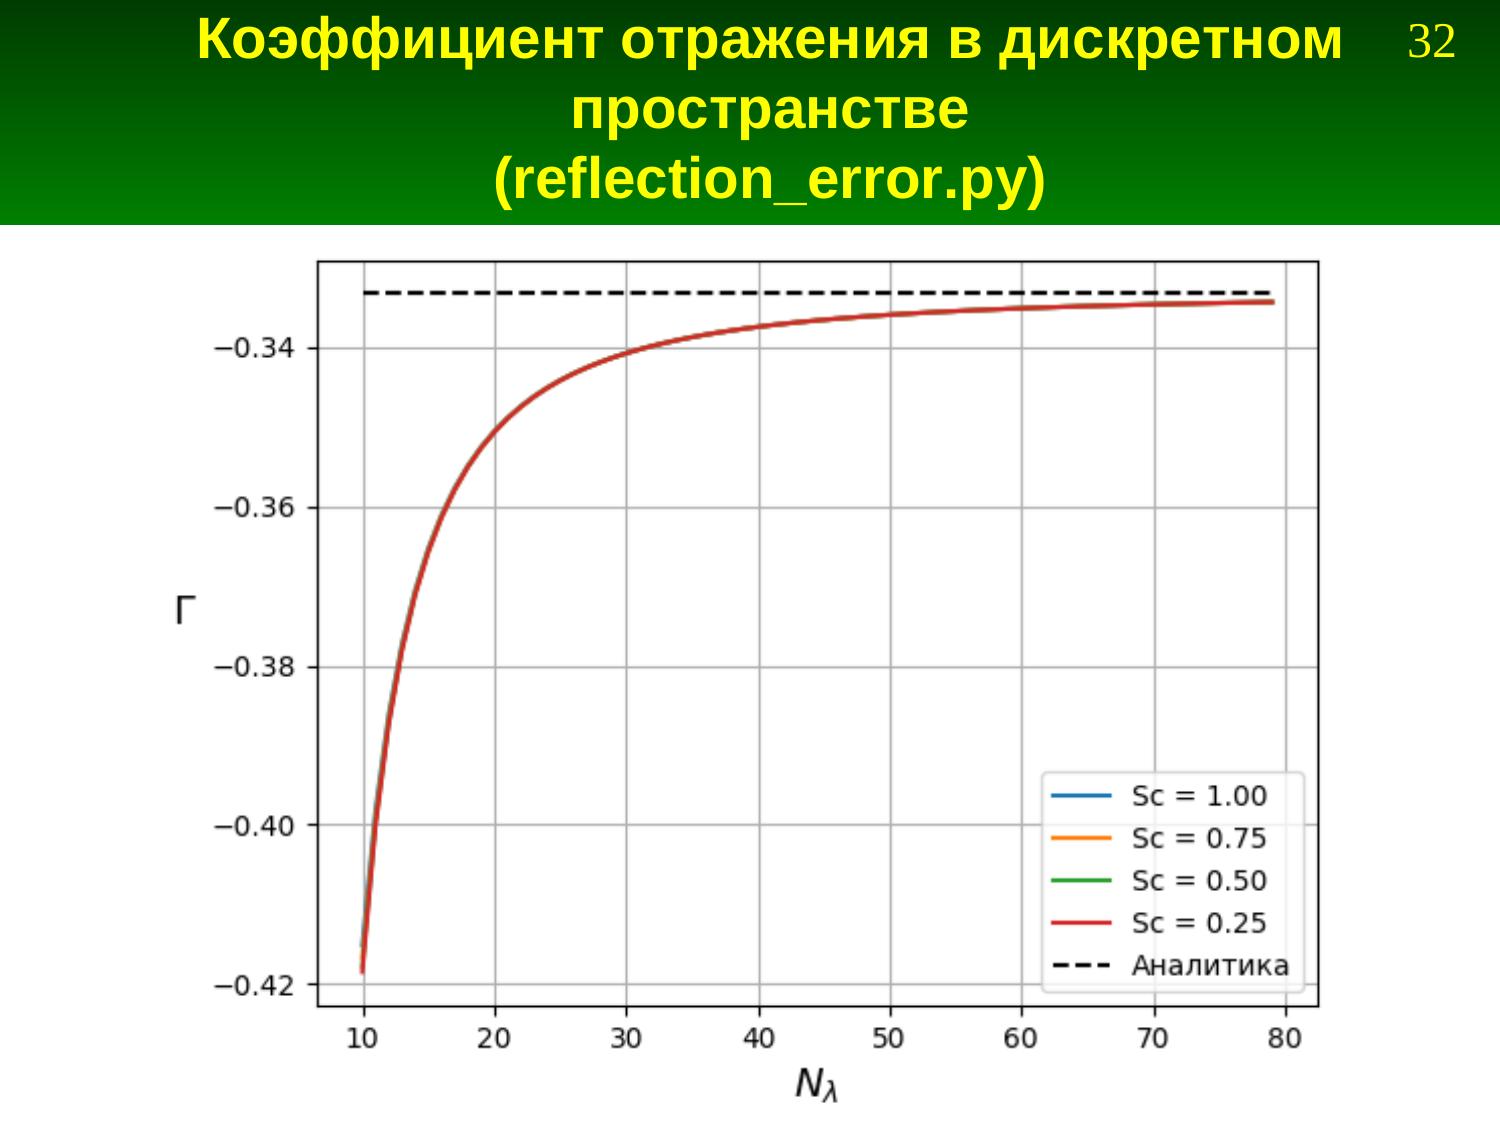

# Коэффициент отражения в дискретном пространстве (reflection_error.py)